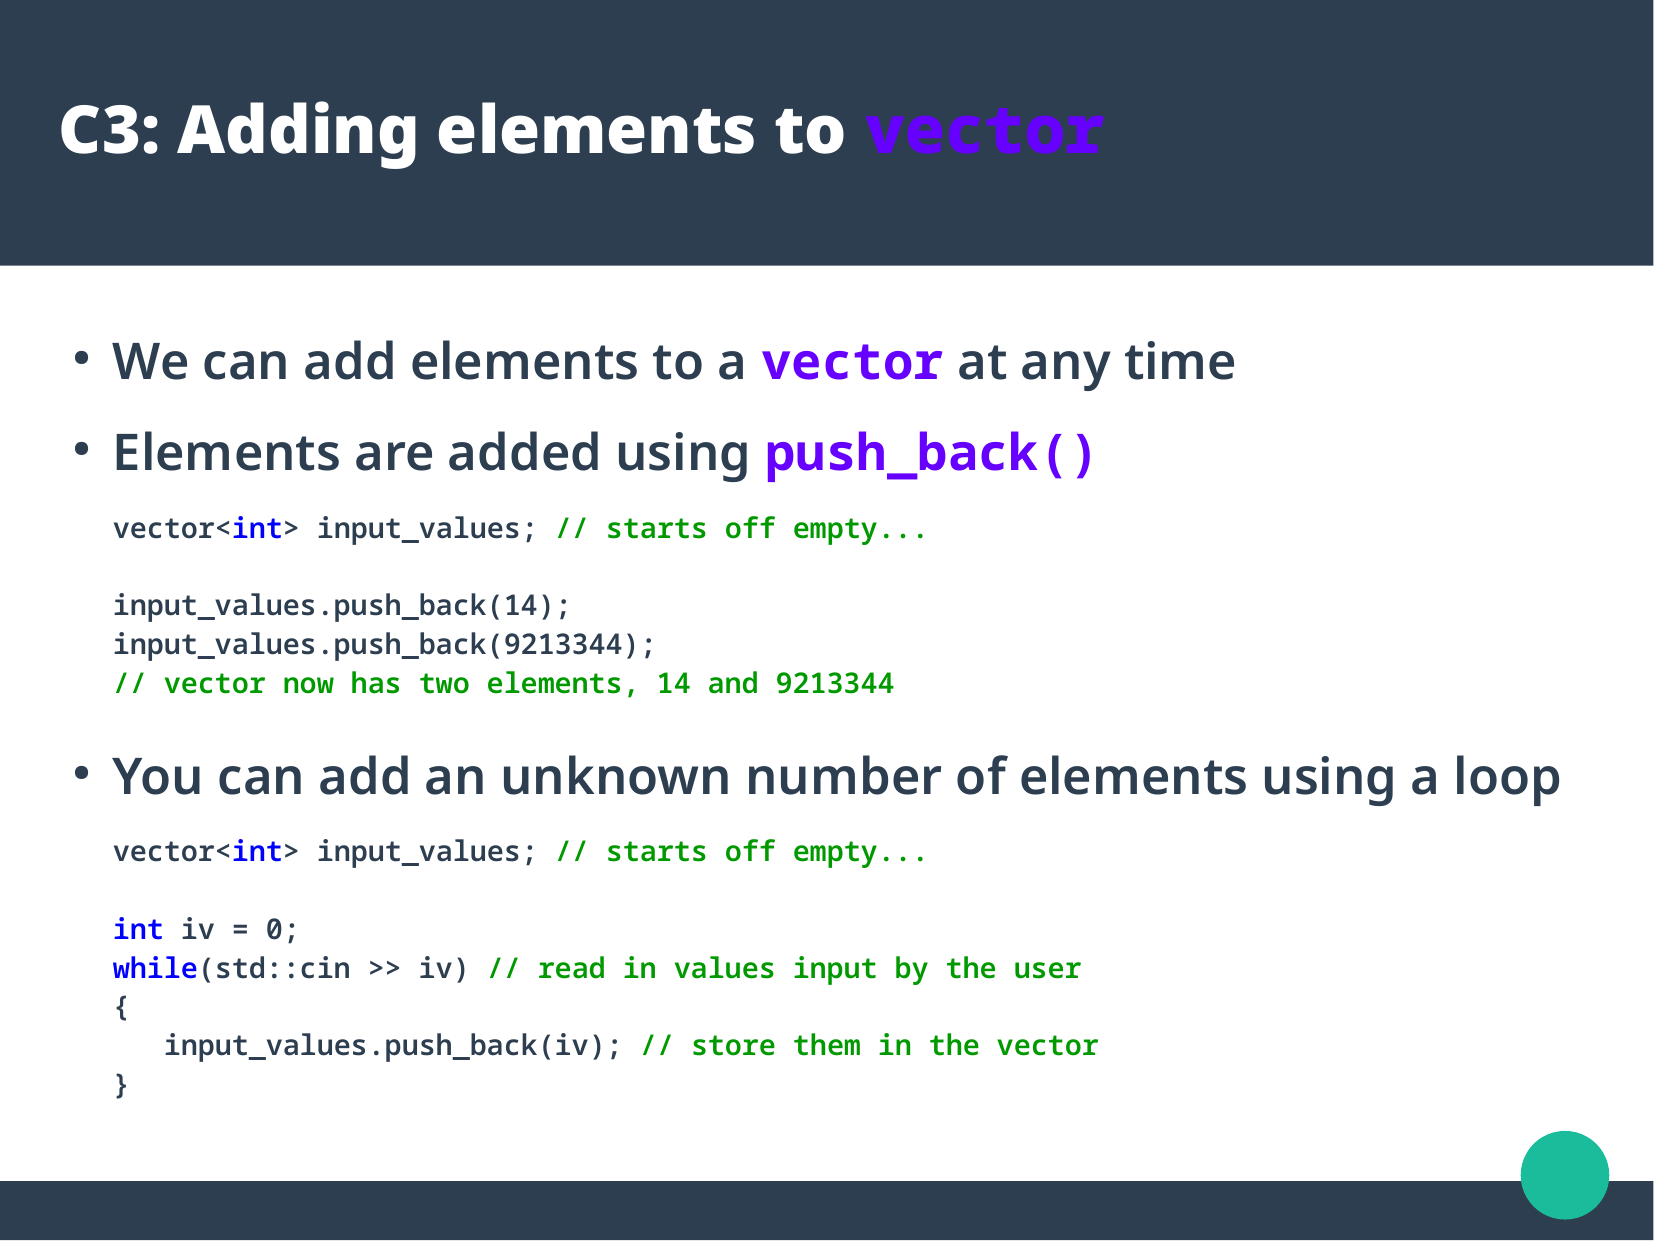

# C3: Adding elements to vector
We can add elements to a vector at any time
Elements are added using push_back()
vector<int> input_values; // starts off empty...
input_values.push_back(14);
input_values.push_back(9213344);
// vector now has two elements, 14 and 9213344
You can add an unknown number of elements using a loop
vector<int> input_values; // starts off empty...
int iv = 0;
while(std::cin >> iv) // read in values input by the user
{
 input_values.push_back(iv); // store them in the vector
}